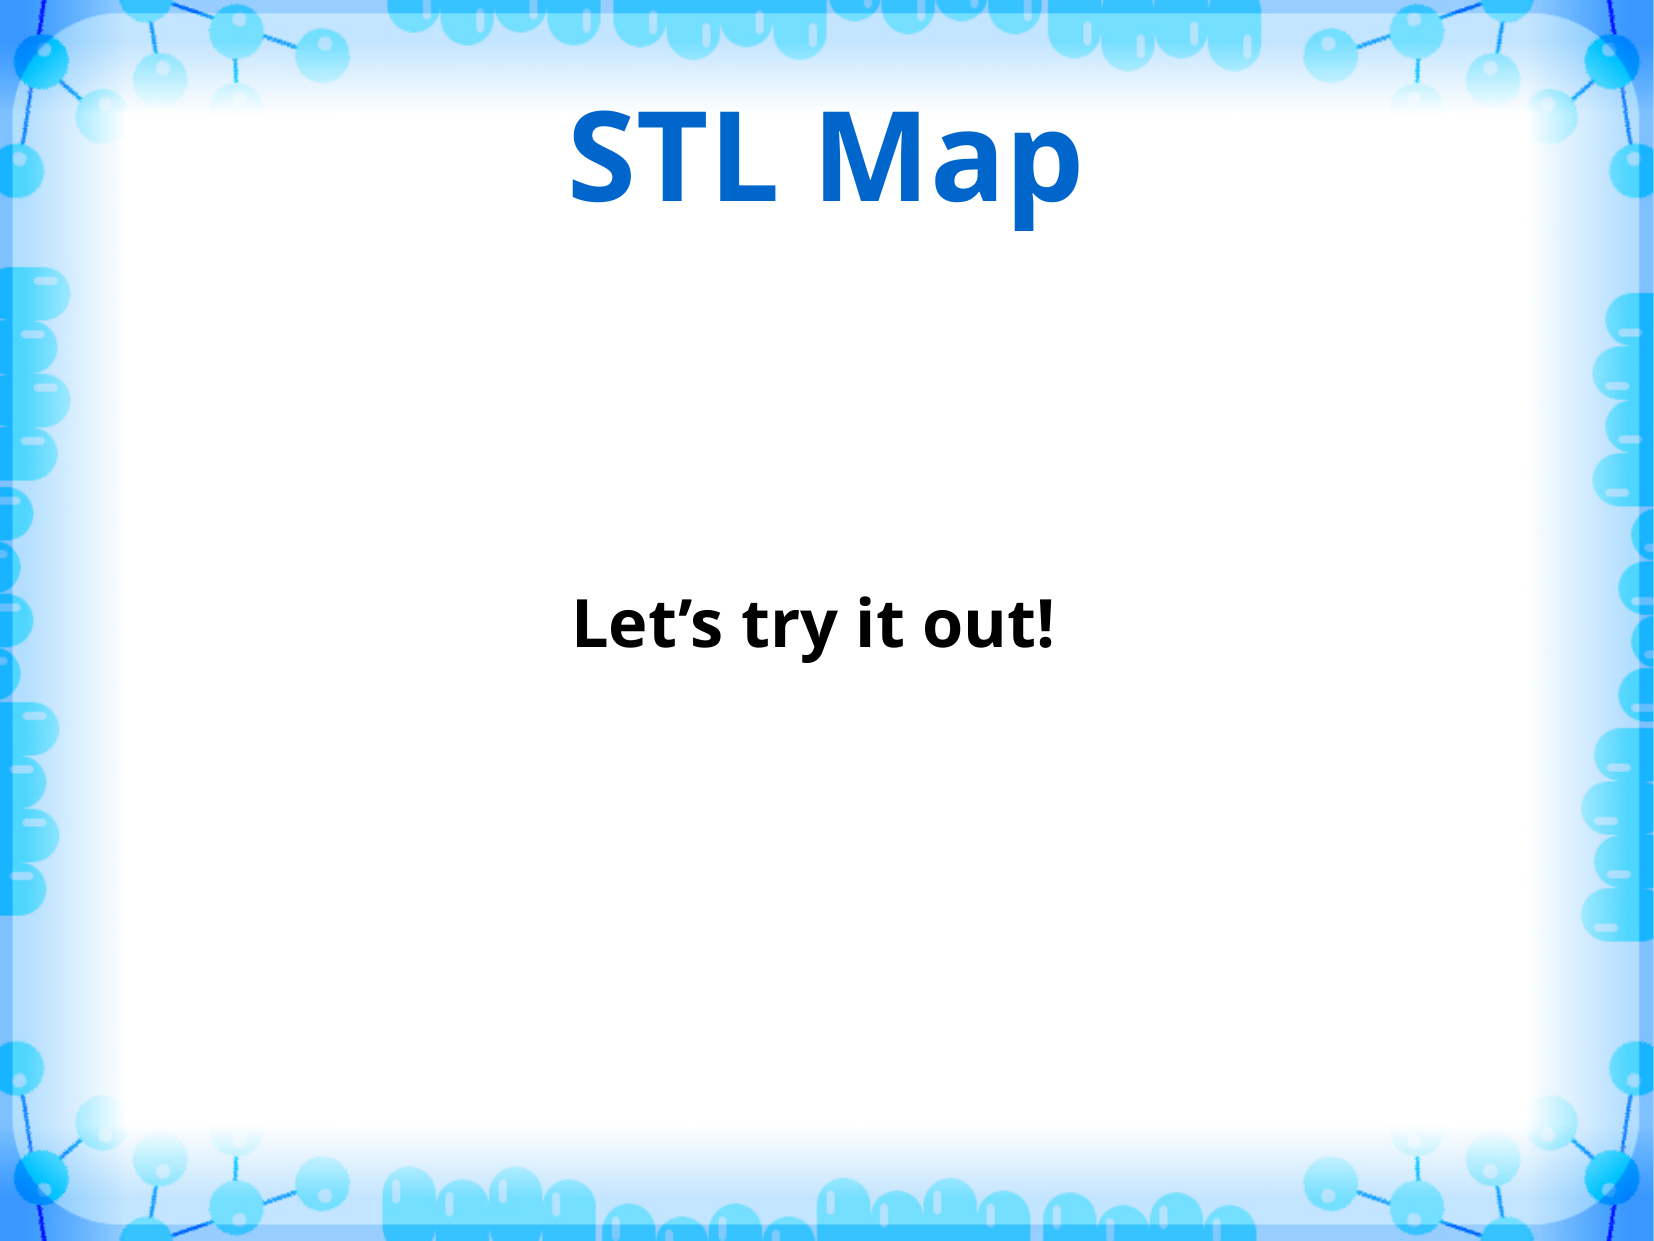

# STL Map
Let’s try it out!